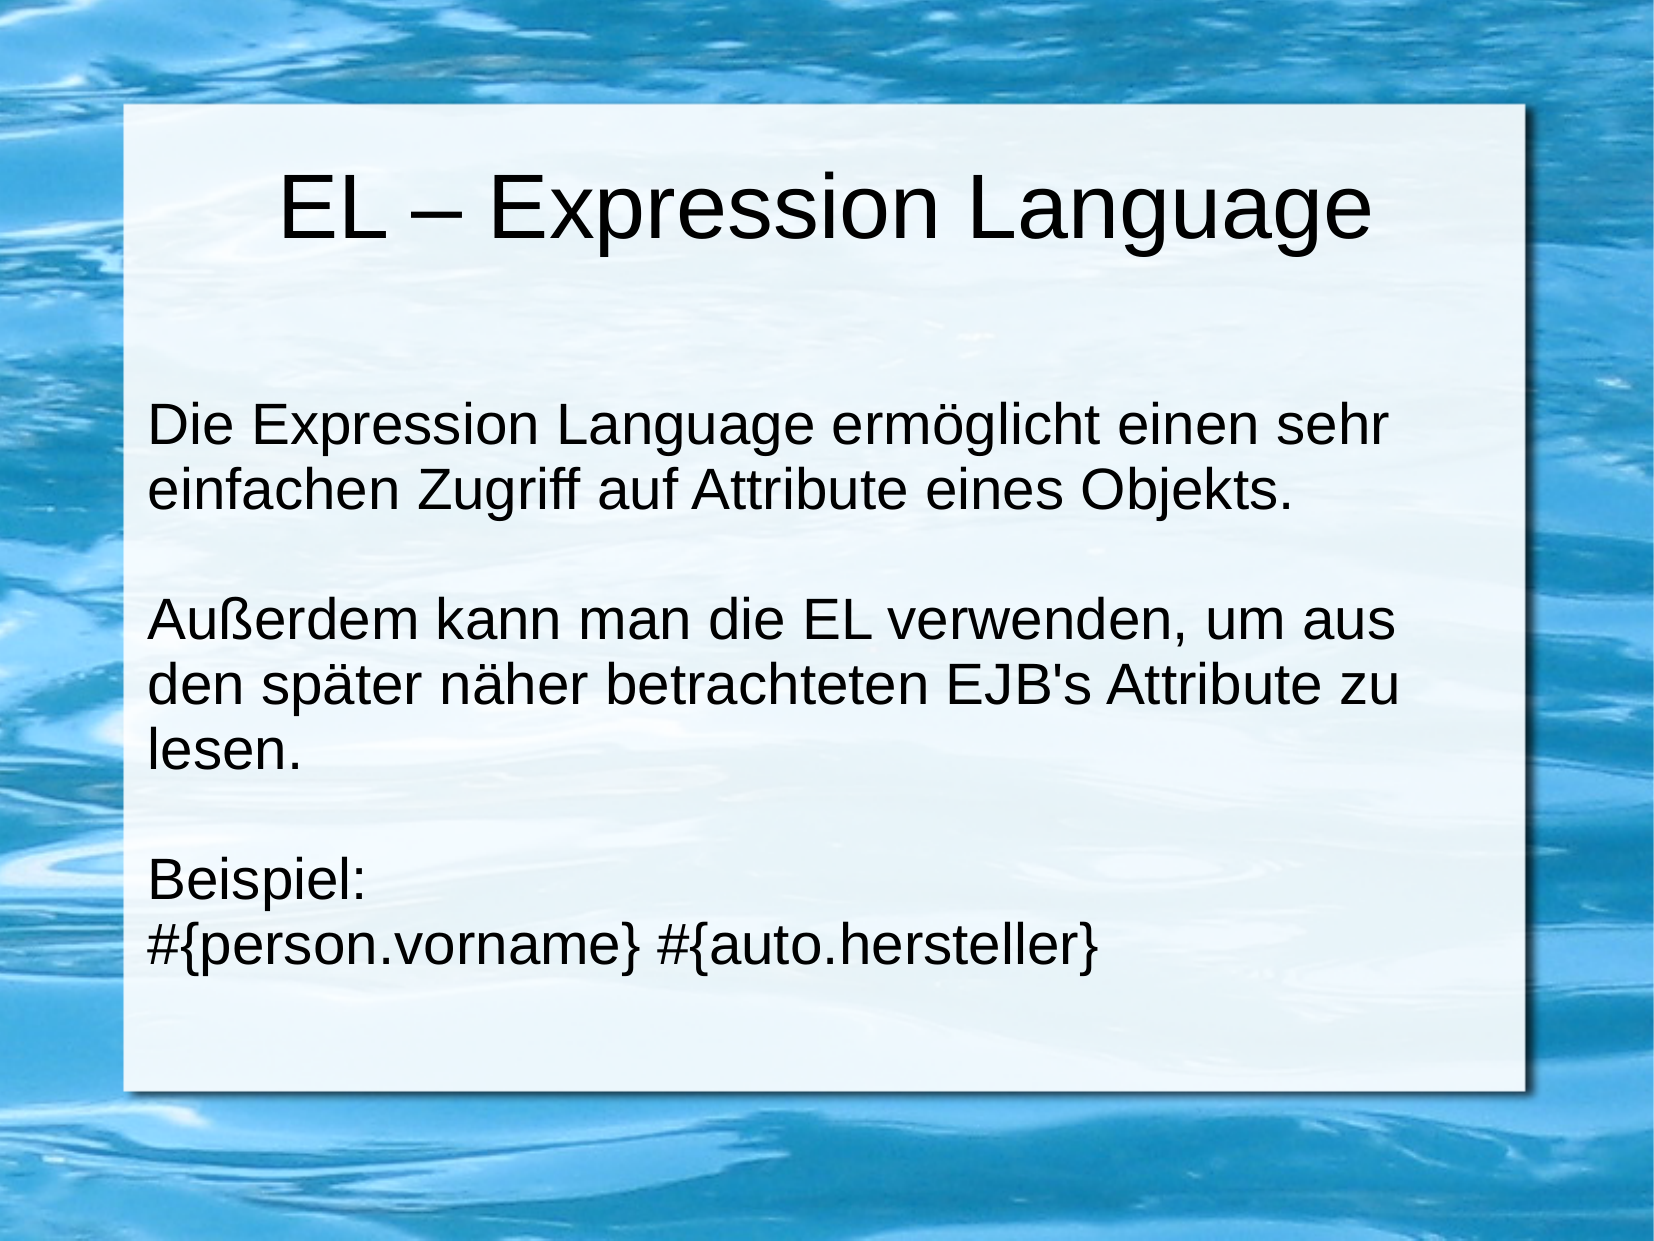

# EL – Expression Language
Die Expression Language ermöglicht einen sehr einfachen Zugriff auf Attribute eines Objekts.
Außerdem kann man die EL verwenden, um aus den später näher betrachteten EJB's Attribute zu lesen.
Beispiel:
#{person.vorname} #{auto.hersteller}